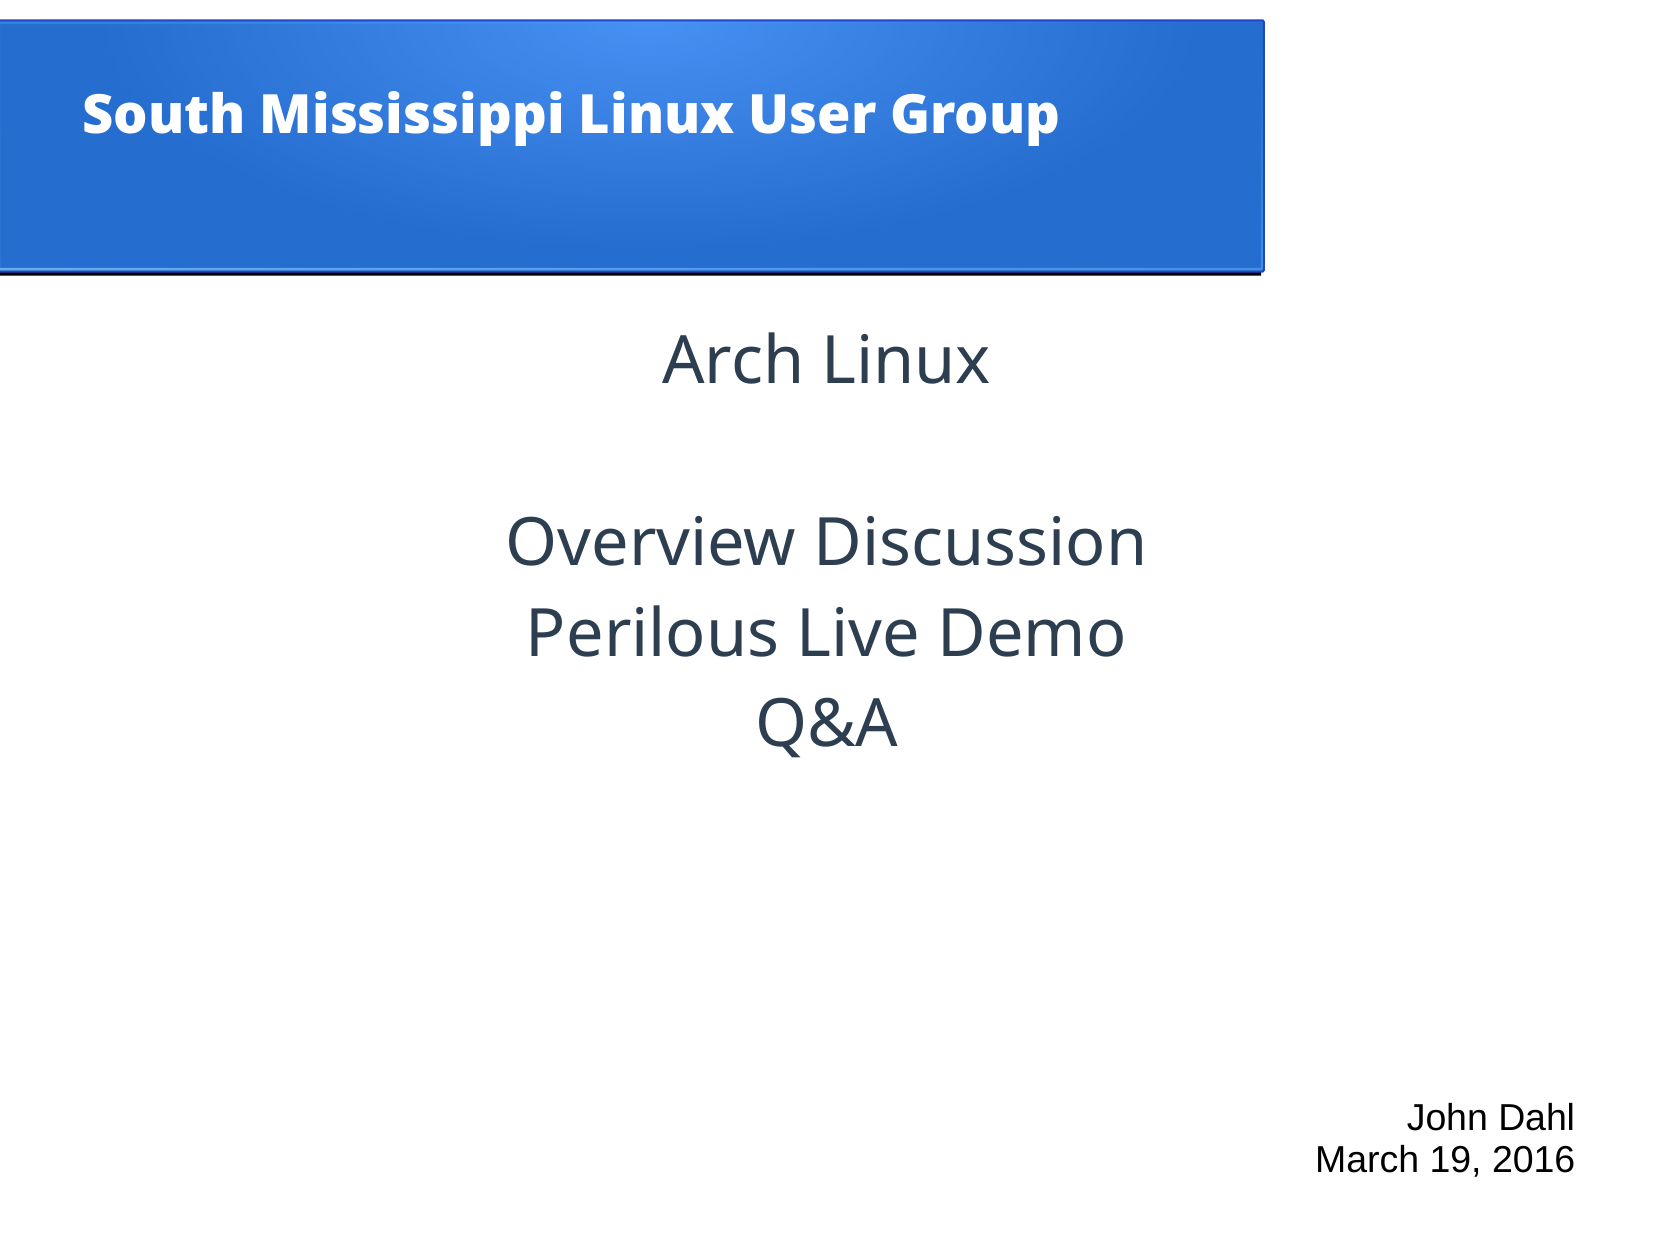

# South Mississippi Linux User Group
Arch Linux
Overview Discussion
Perilous Live Demo
Q&A
John Dahl
March 19, 2016